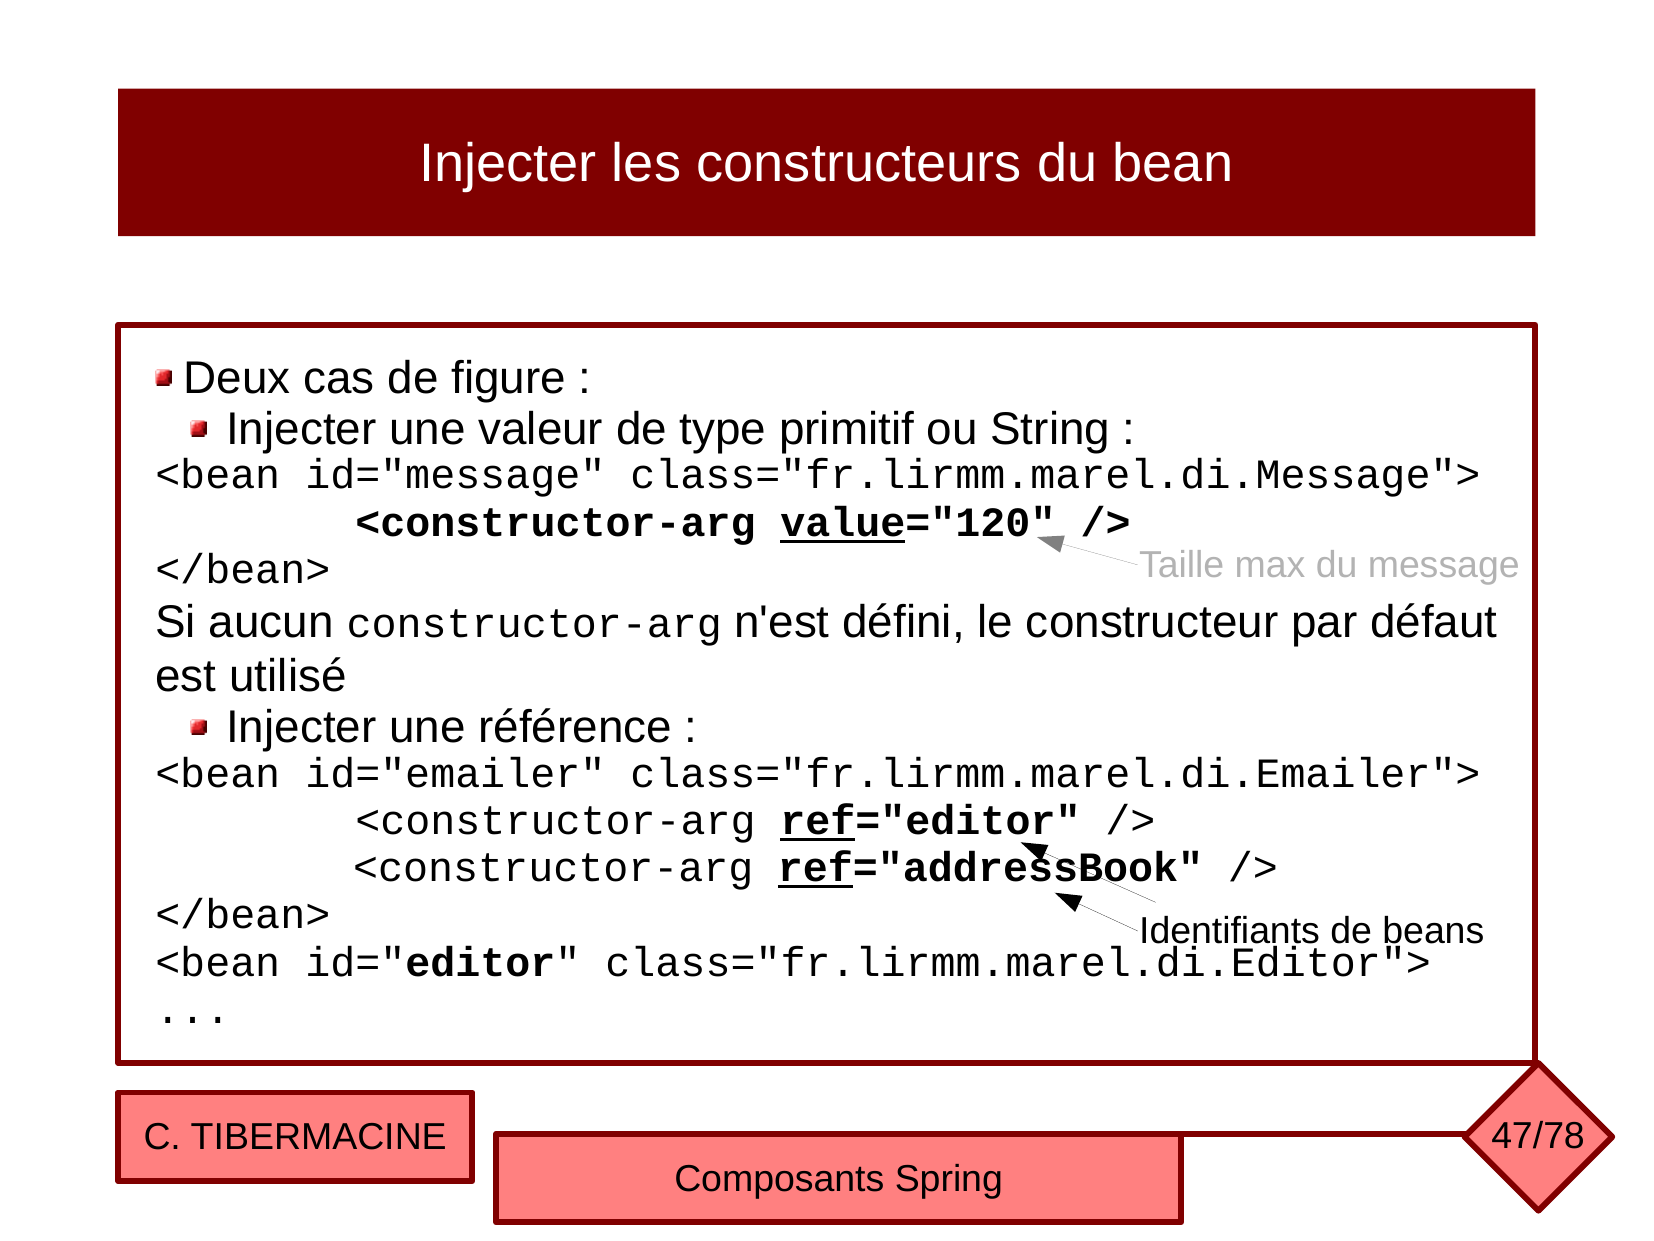

Injecter les constructeurs du bean
 Deux cas de figure :
Injecter une valeur de type primitif ou String :
<bean id="message" class="fr.lirmm.marel.di.Message">
 <constructor-arg value="120" />
</bean>
Si aucun constructor-arg n'est défini, le constructeur par défaut
est utilisé
Injecter une référence :
<bean id="emailer" class="fr.lirmm.marel.di.Emailer">
 <constructor-arg ref="editor" />
		 <constructor-arg ref="addressBook" />
</bean>
<bean id="editor" class="fr.lirmm.marel.di.Editor">
...
Taille max du message
Identifiants de beans
C. TIBERMACINE
Composants Spring